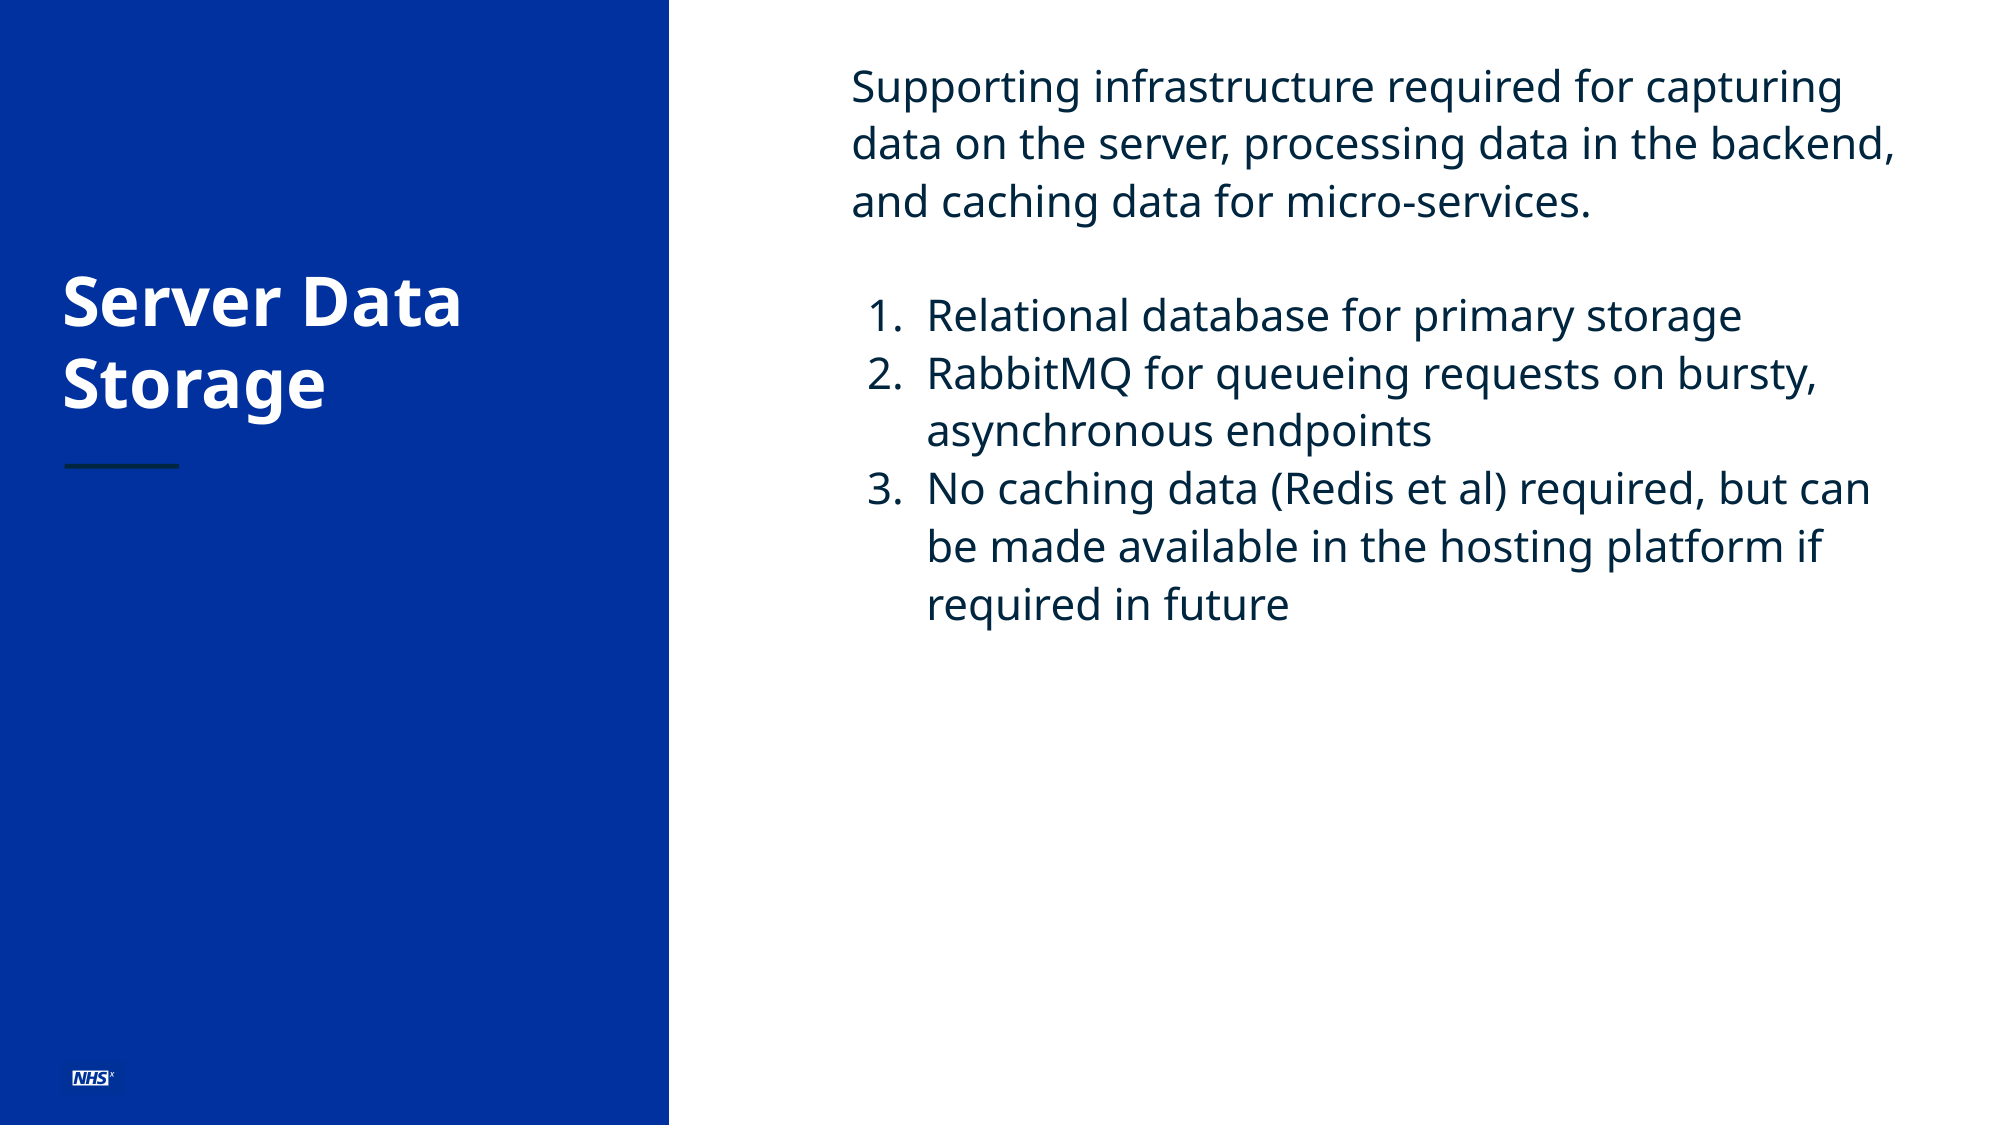

# Supporting infrastructure required for capturing data on the server, processing data in the backend, and caching data for micro-services.
Relational database for primary storage
RabbitMQ for queueing requests on bursty, asynchronous endpoints
No caching data (Redis et al) required, but can be made available in the hosting platform if required in future
Server Data Storage